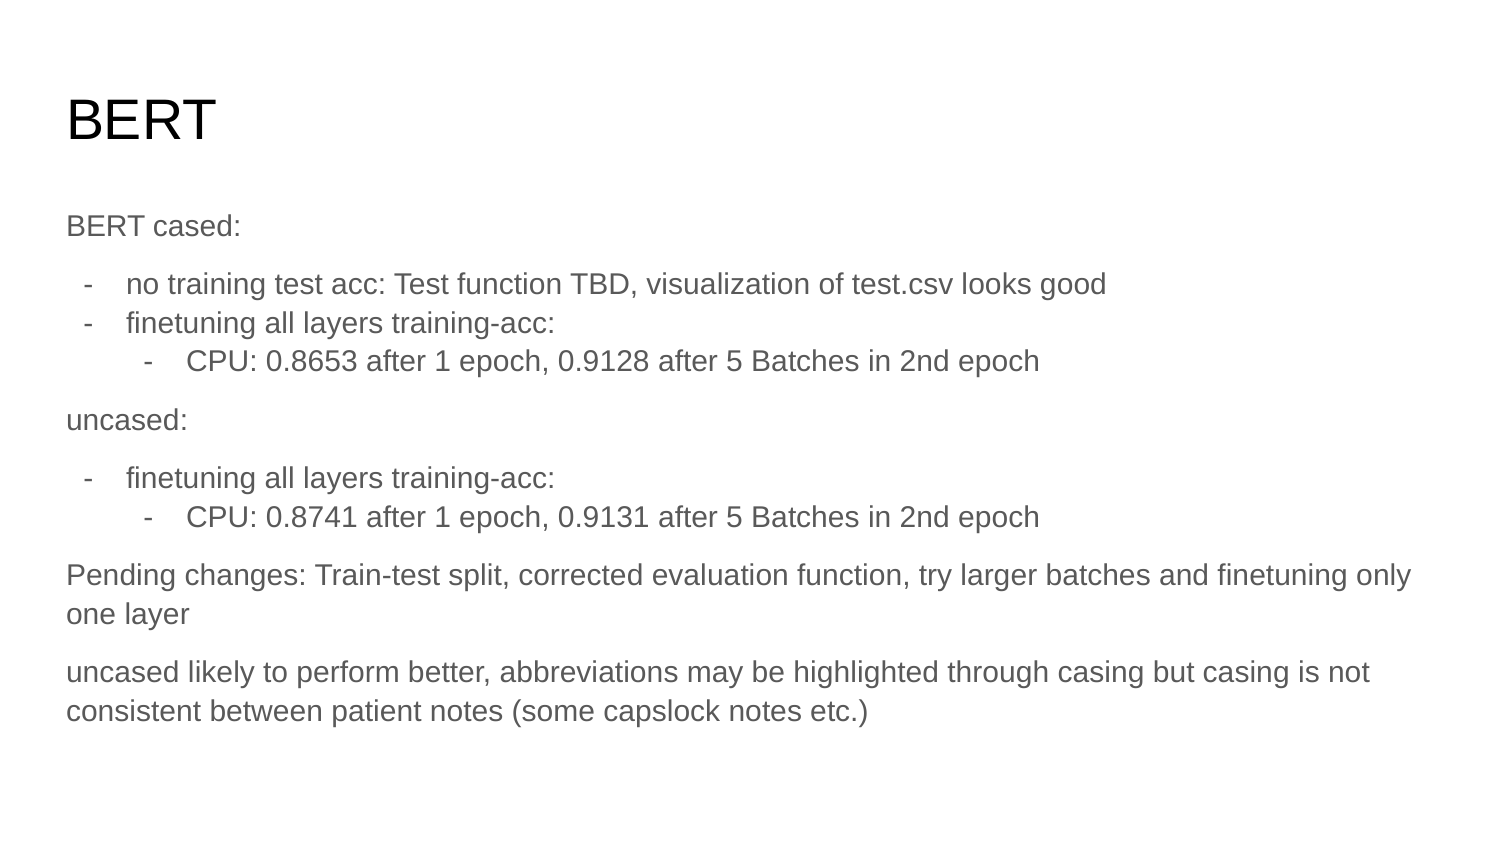

# BERT
BERT cased:
no training test acc: Test function TBD, visualization of test.csv looks good
finetuning all layers training-acc:
CPU: 0.8653 after 1 epoch, 0.9128 after 5 Batches in 2nd epoch
uncased:
finetuning all layers training-acc:
CPU: 0.8741 after 1 epoch, 0.9131 after 5 Batches in 2nd epoch
Pending changes: Train-test split, corrected evaluation function, try larger batches and finetuning only one layer
uncased likely to perform better, abbreviations may be highlighted through casing but casing is not consistent between patient notes (some capslock notes etc.)